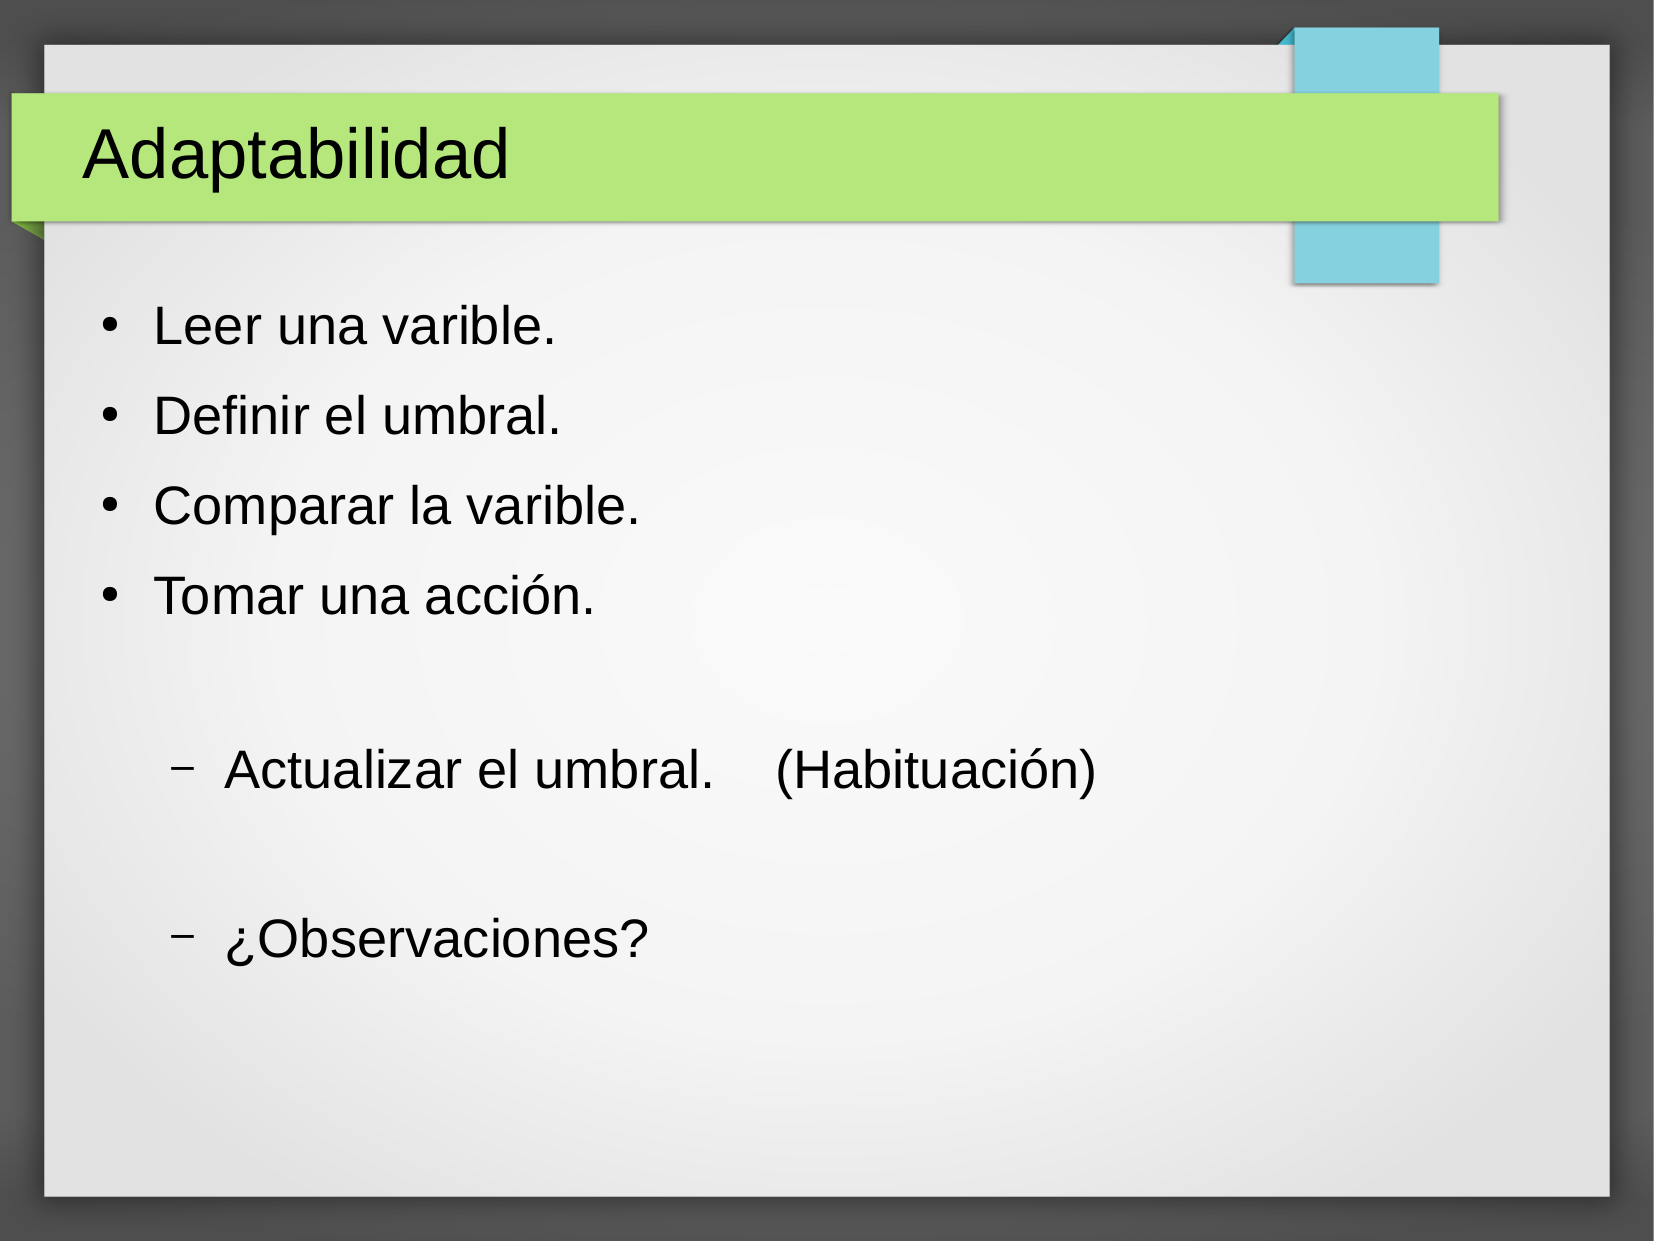

# Adaptabilidad
Leer una varible.
Definir el umbral.
Comparar la varible.
Tomar una acción.
Actualizar el umbral. (Habituación)
¿Observaciones?